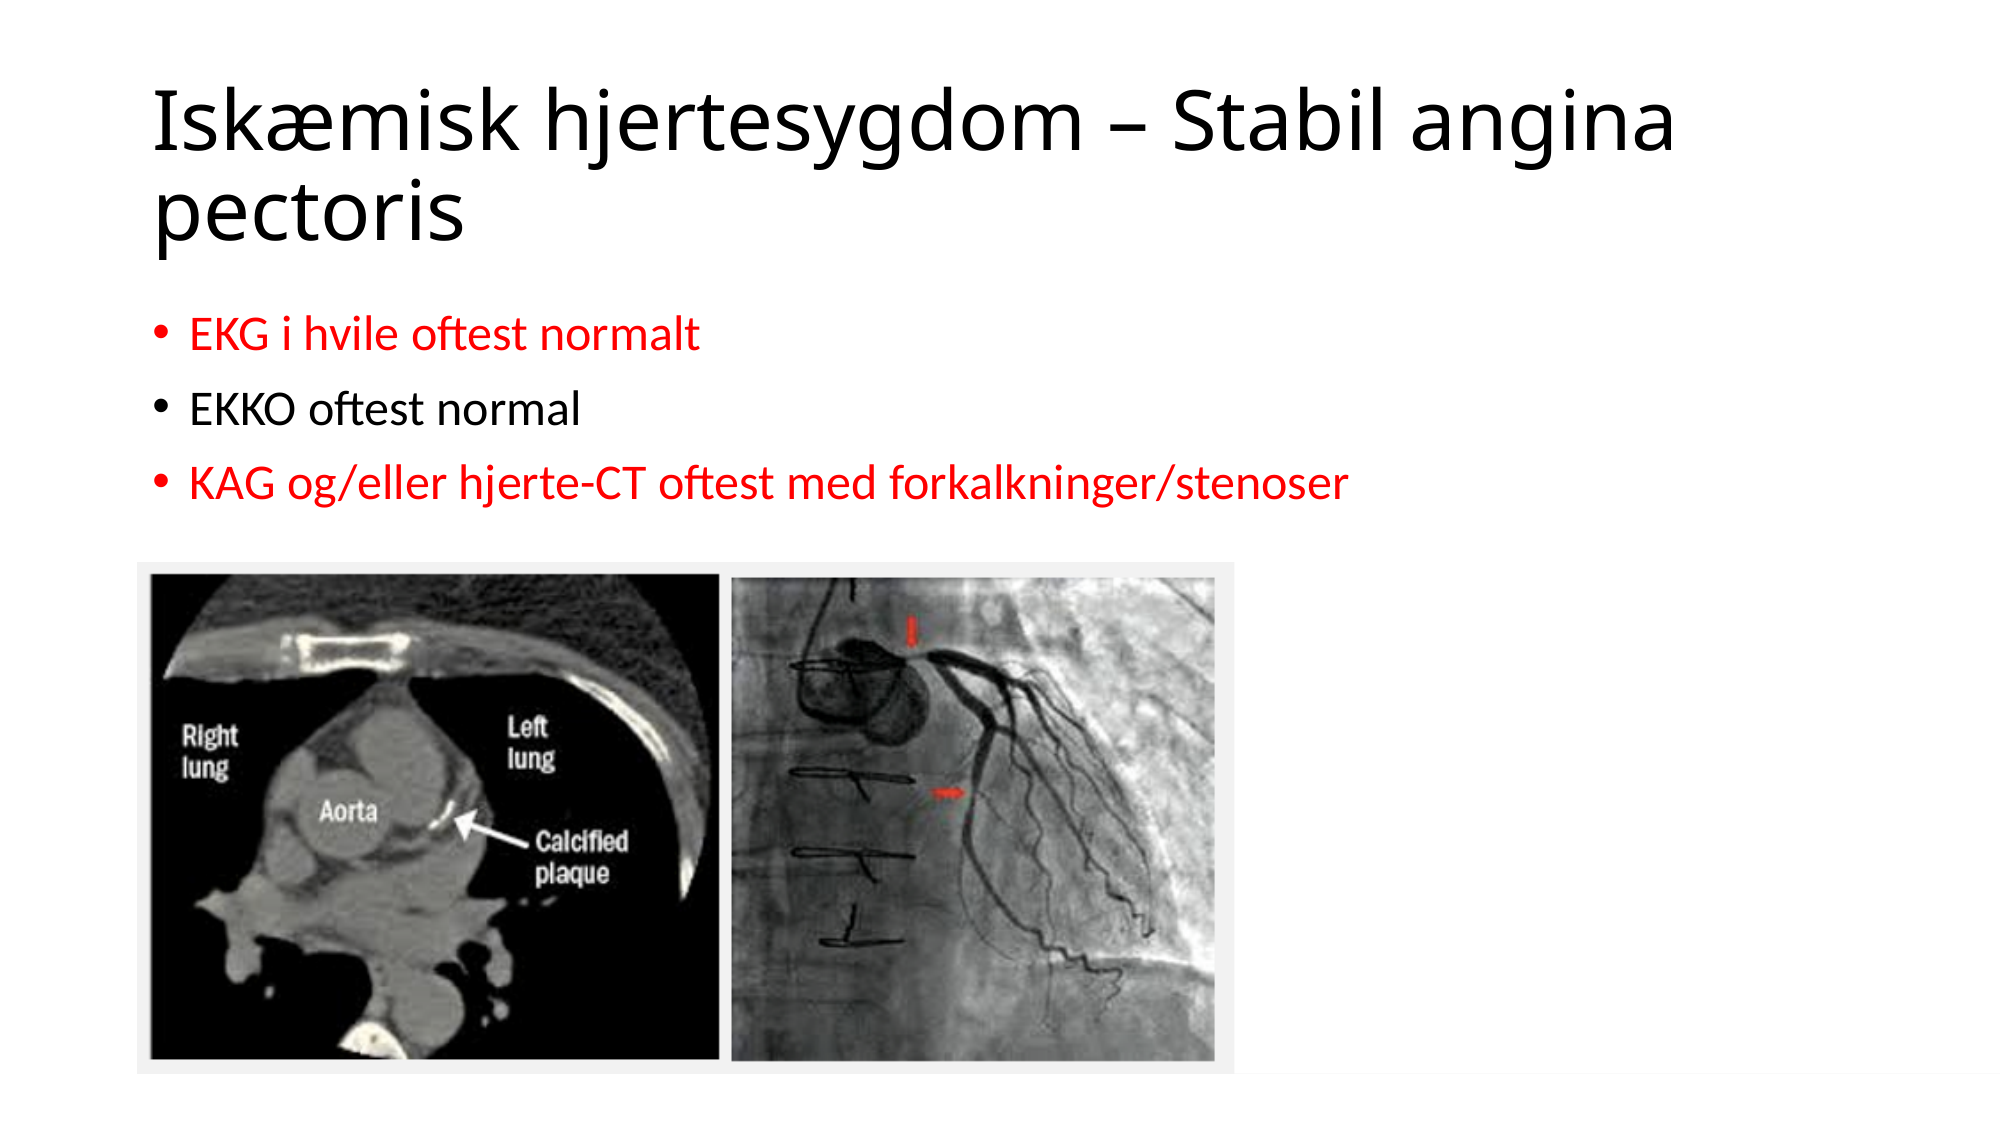

# Iskæmisk hjertesygdom – Stabil angina pectoris
EKG i hvile oftest normalt
EKKO oftest normal
KAG og/eller hjerte-CT oftest med forkalkninger/stenoser